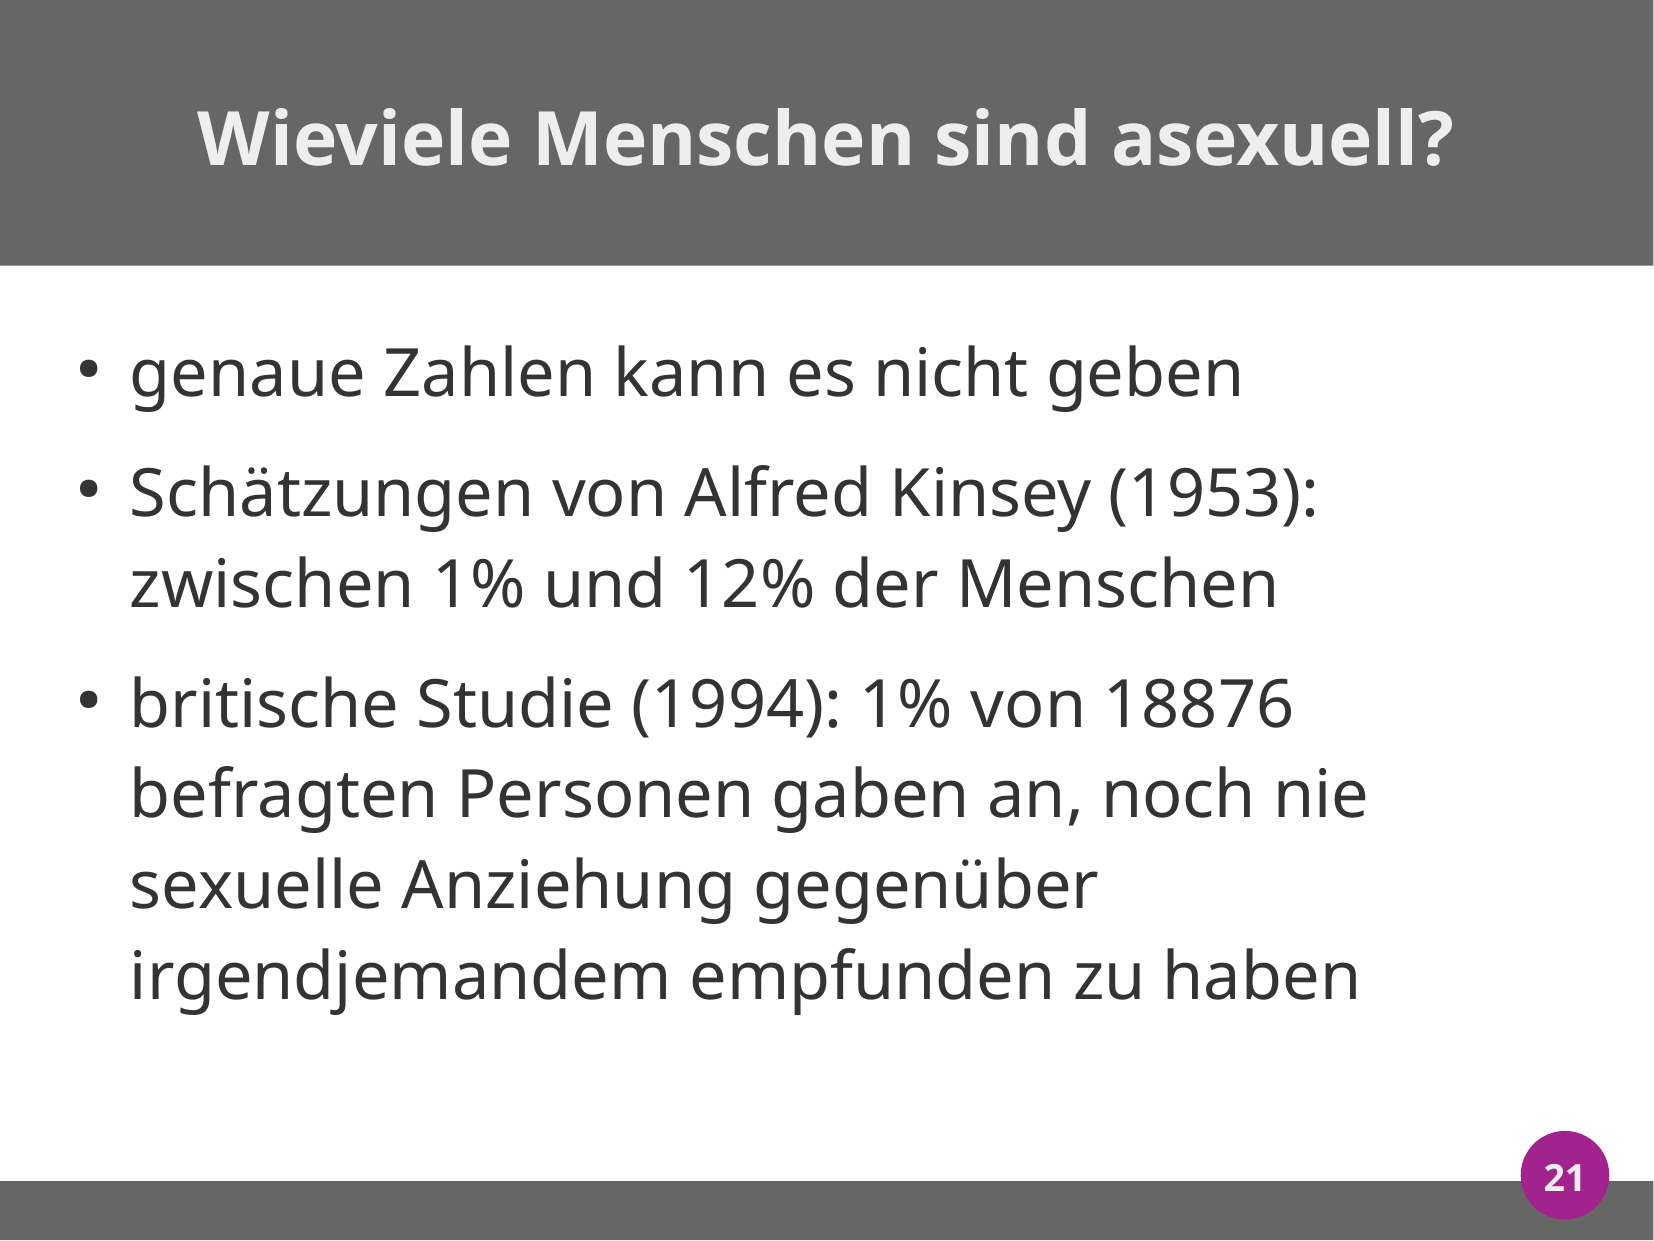

# Wieviele Menschen sind asexuell?
genaue Zahlen kann es nicht geben
Schätzungen von Alfred Kinsey (1953): zwischen 1% und 12% der Menschen
britische Studie (1994): 1% von 18876 befragten Personen gaben an, noch nie sexuelle Anziehung gegenüber irgendjemandem empfunden zu haben
21